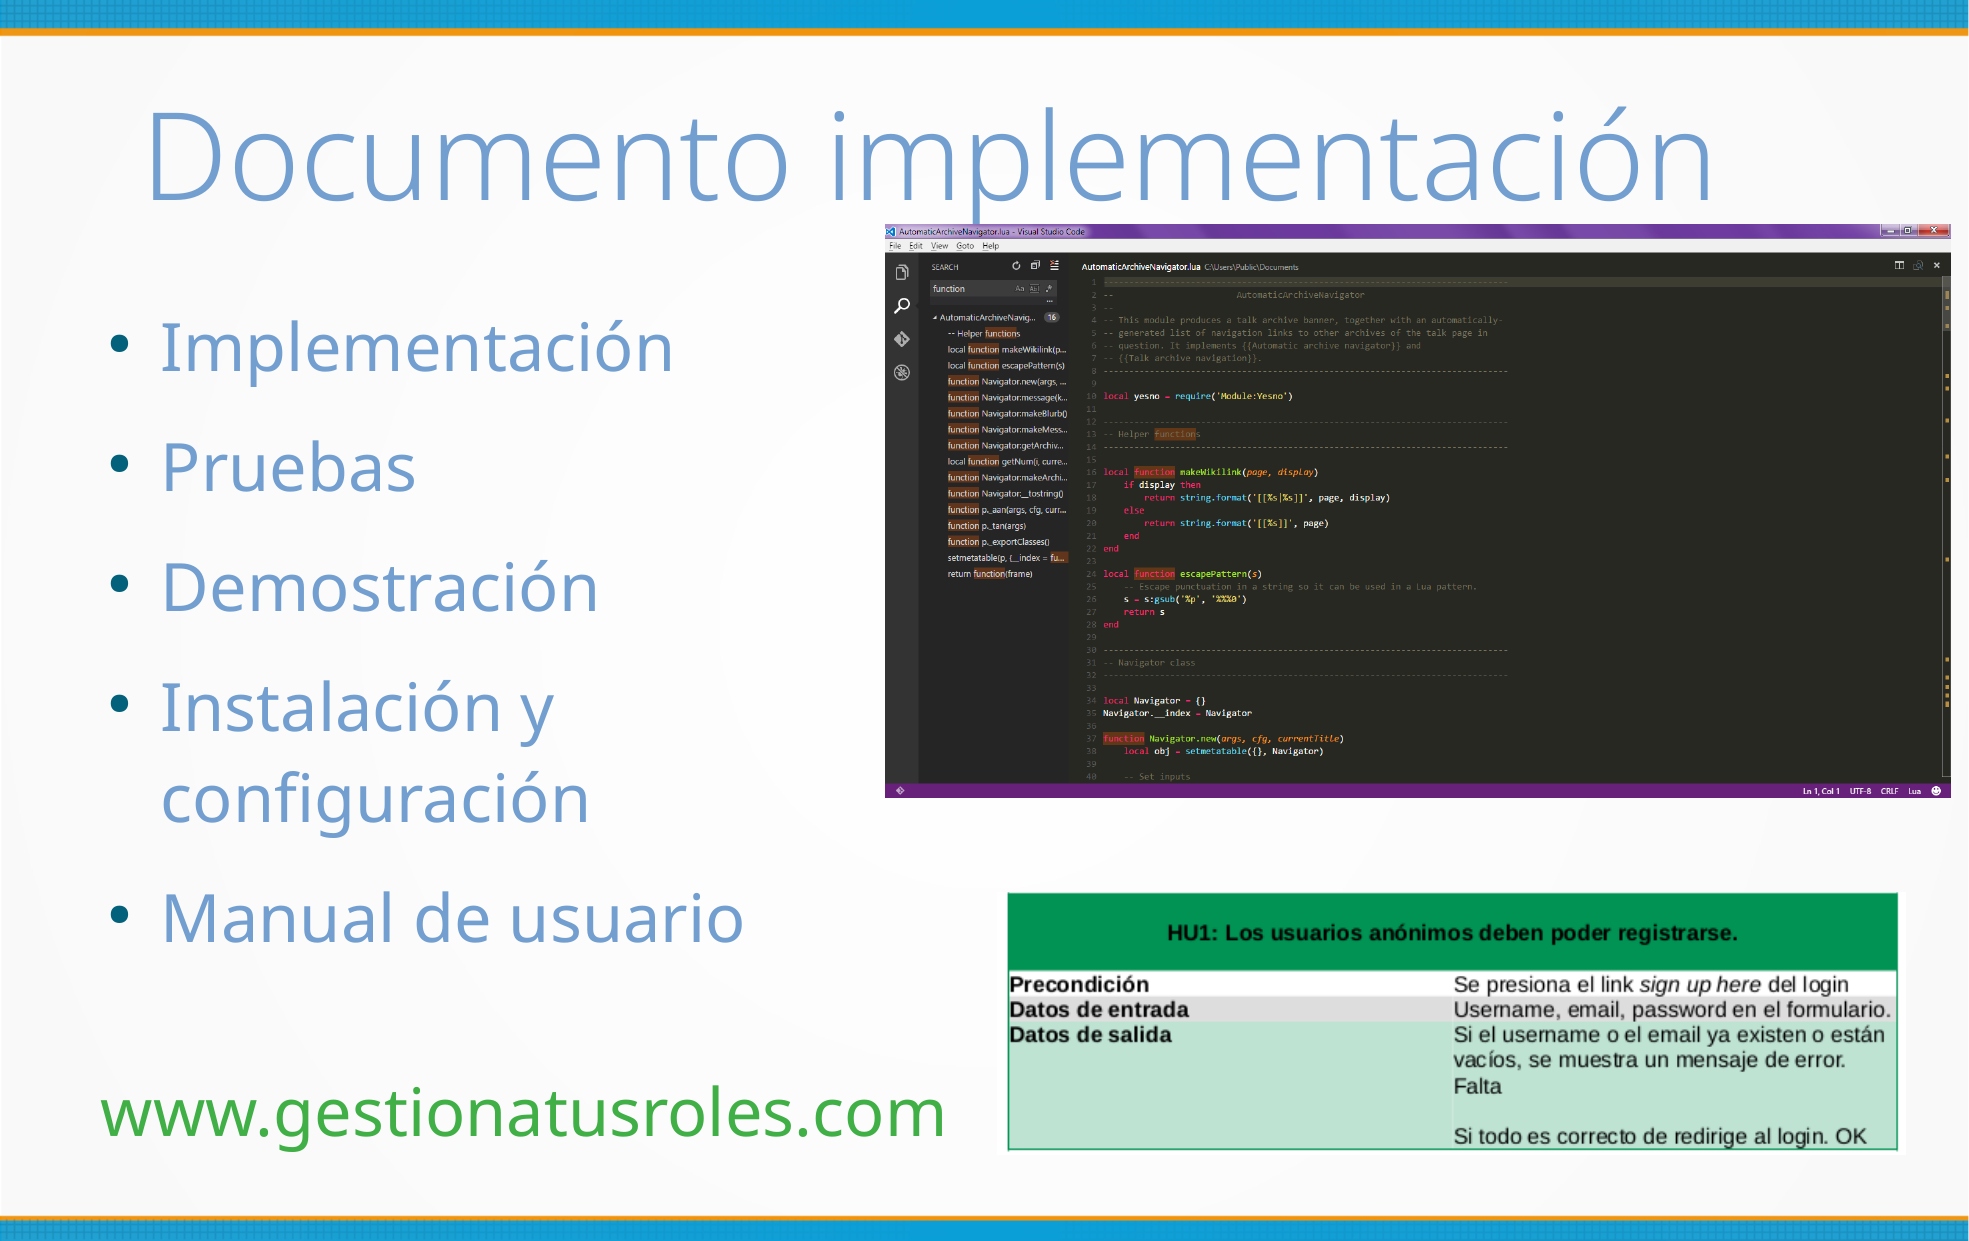

# Documento implementación
Implementación
Pruebas
Demostración
Instalación y configuración
Manual de usuario
www.gestionatusroles.com